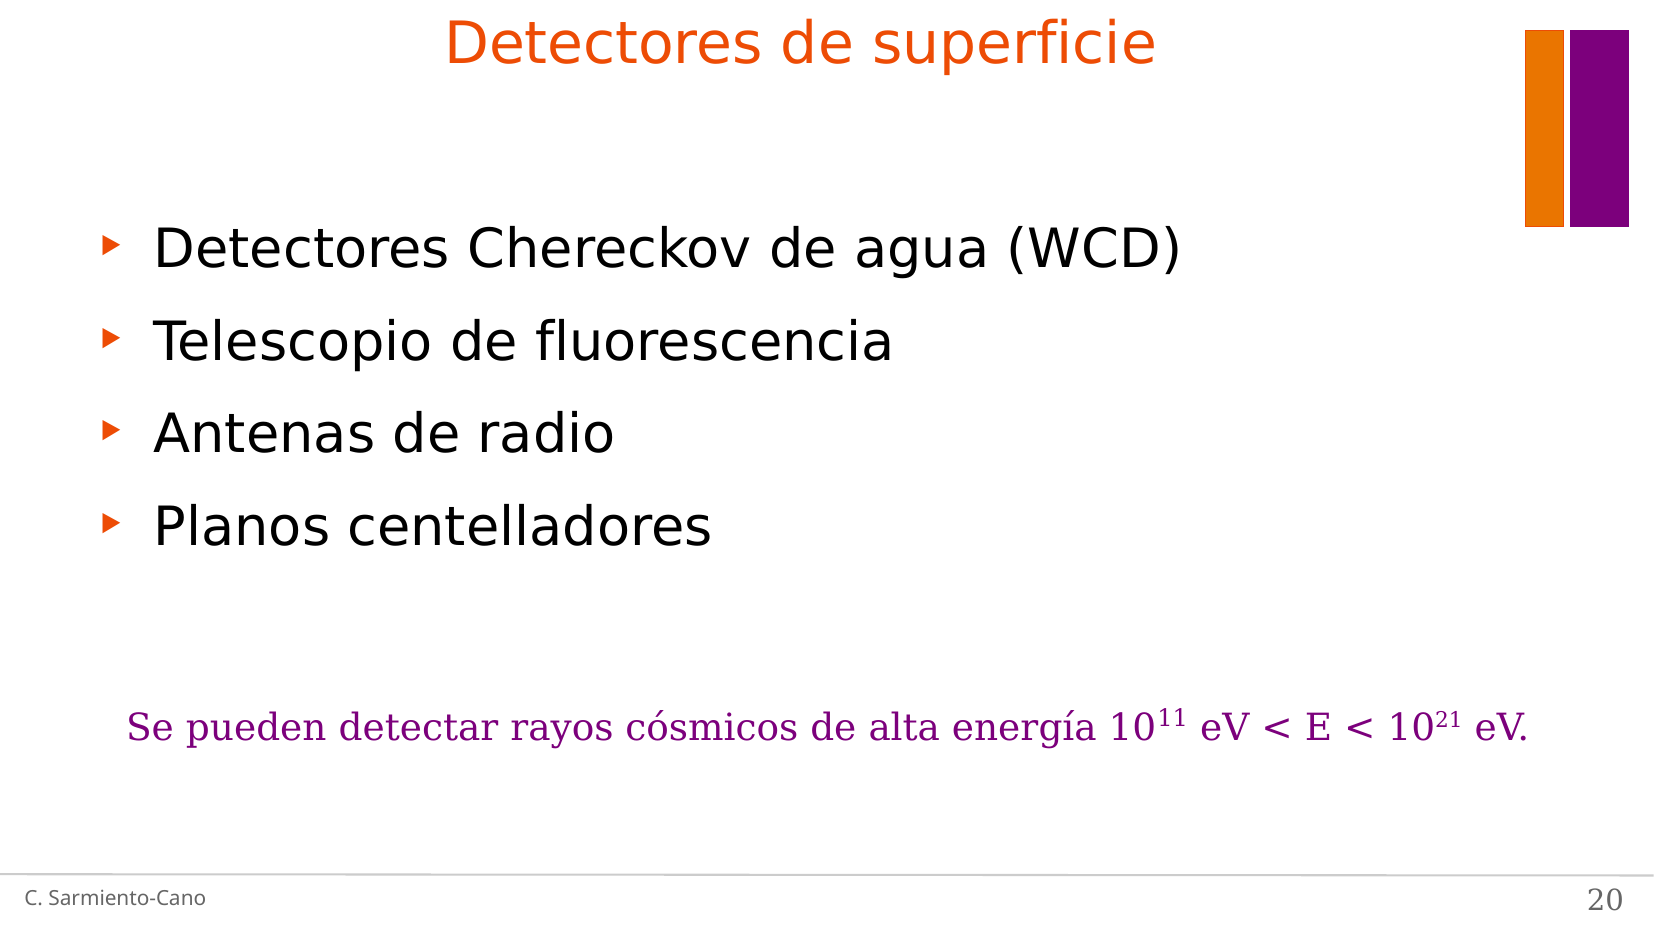

# Detectores de superficie
Detectores Chereckov de agua (WCD)
Telescopio de fluorescencia
Antenas de radio
Planos centelladores
Se pueden detectar rayos cósmicos de alta energía 1011 eV < E < 1021 eV.
20